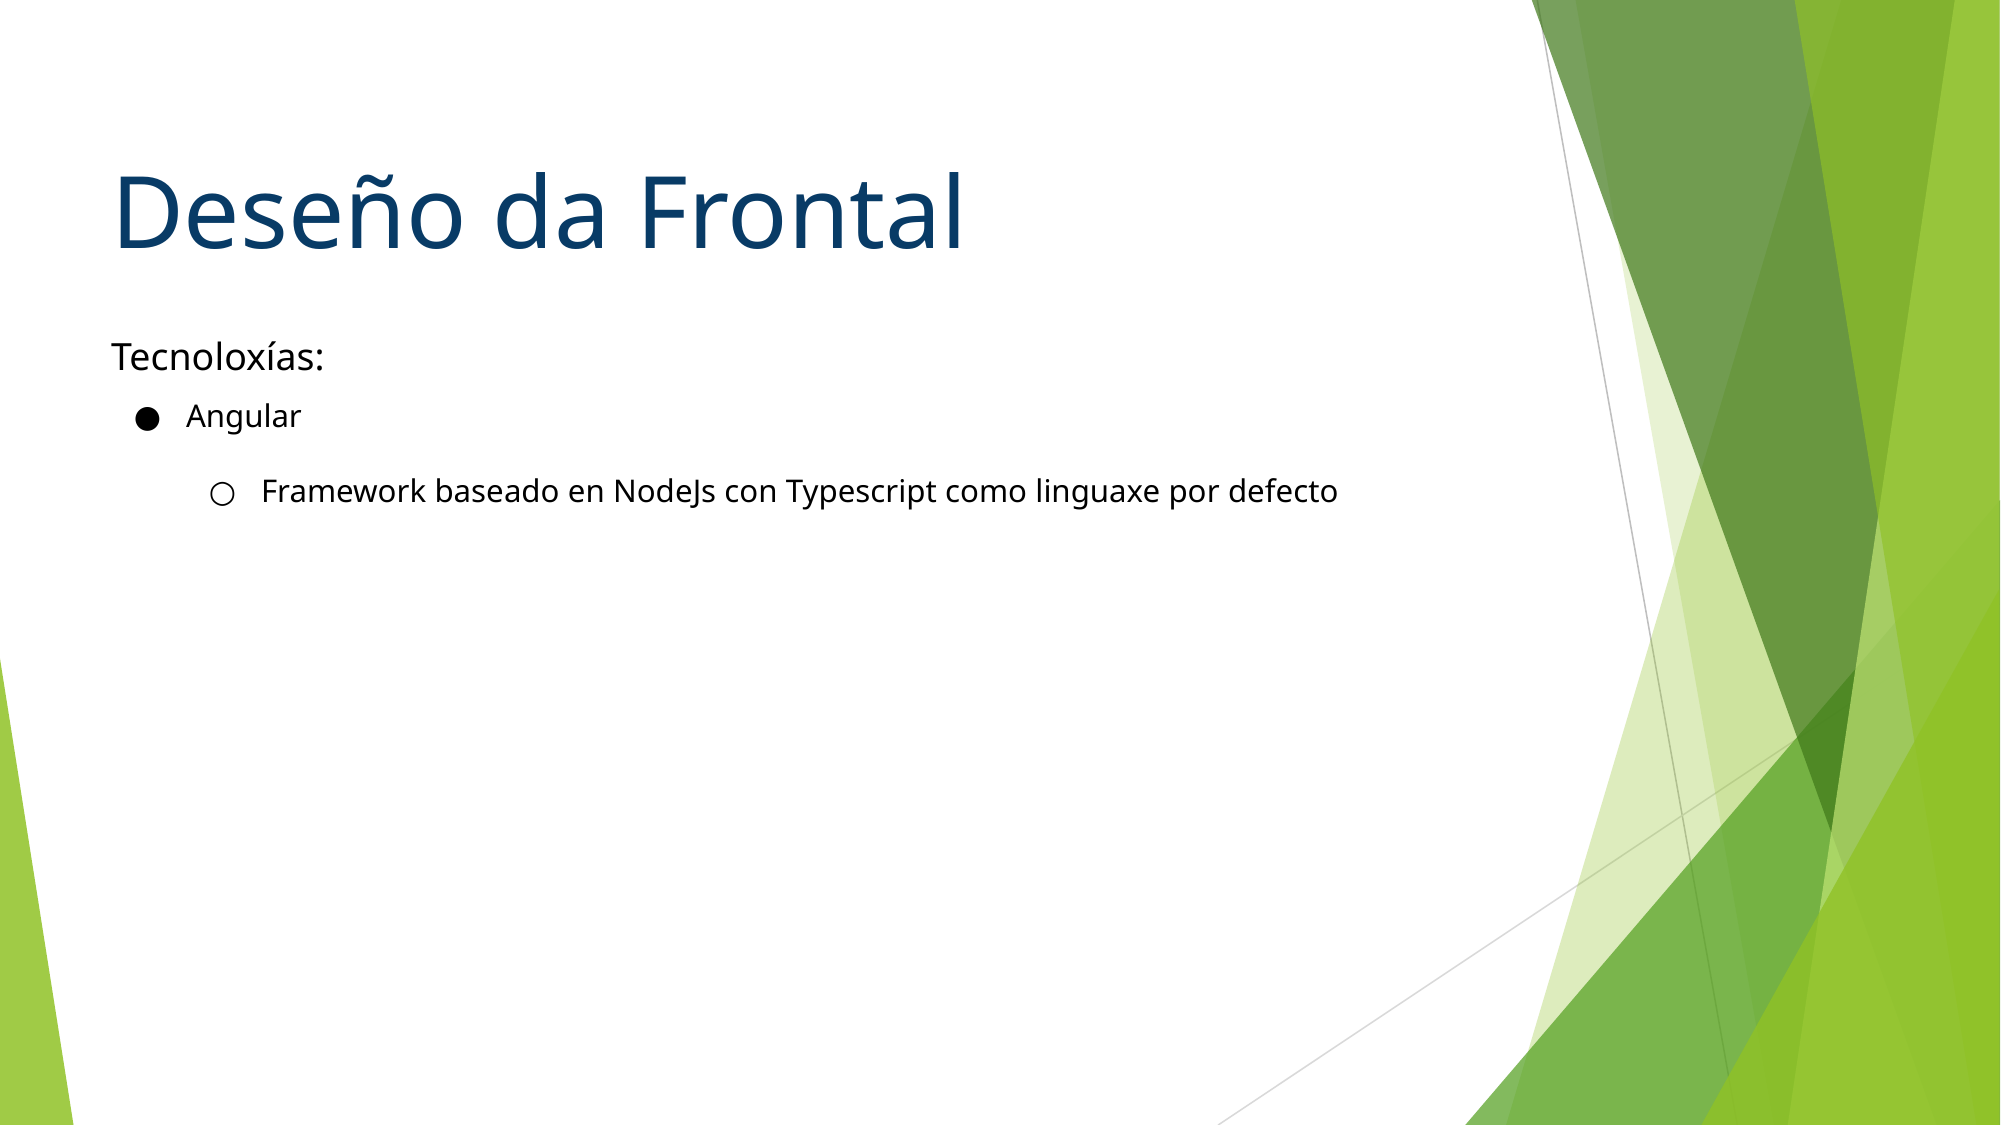

# Deseño da Frontal
Tecnoloxías:
Angular
Framework baseado en NodeJs con Typescript como linguaxe por defecto